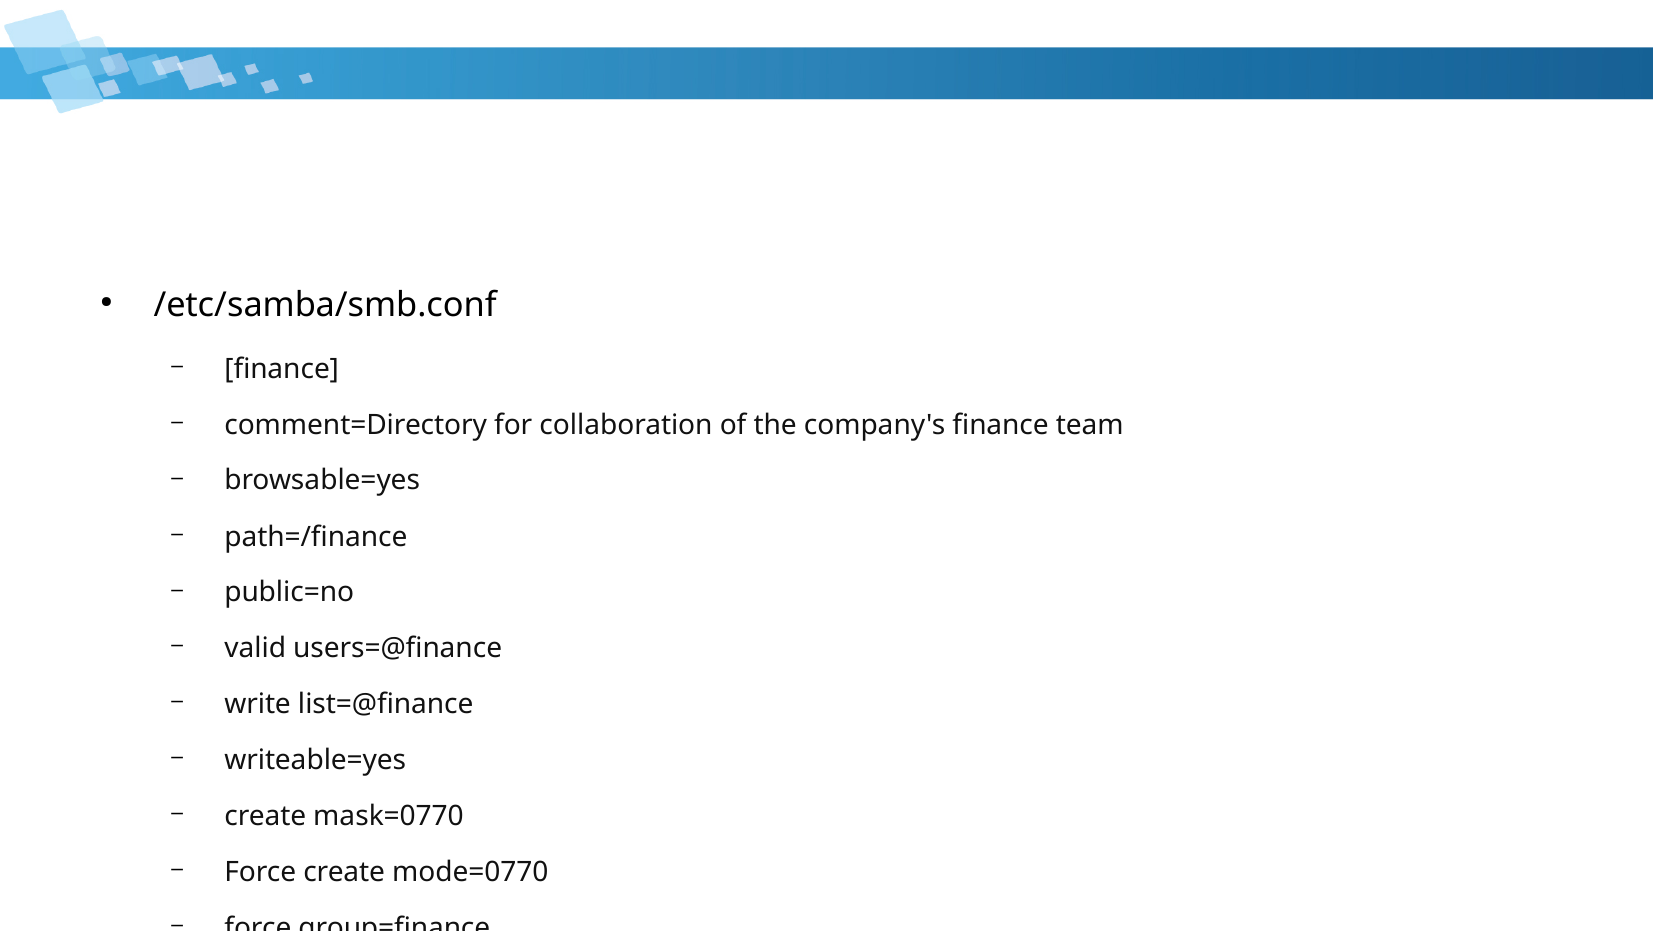

#
/etc/samba/smb.conf
[finance]
comment=Directory for collaboration of the company's finance team
browsable=yes
path=/finance
public=no
valid users=@finance
write list=@finance
writeable=yes
create mask=0770
Force create mode=0770
force group=finance